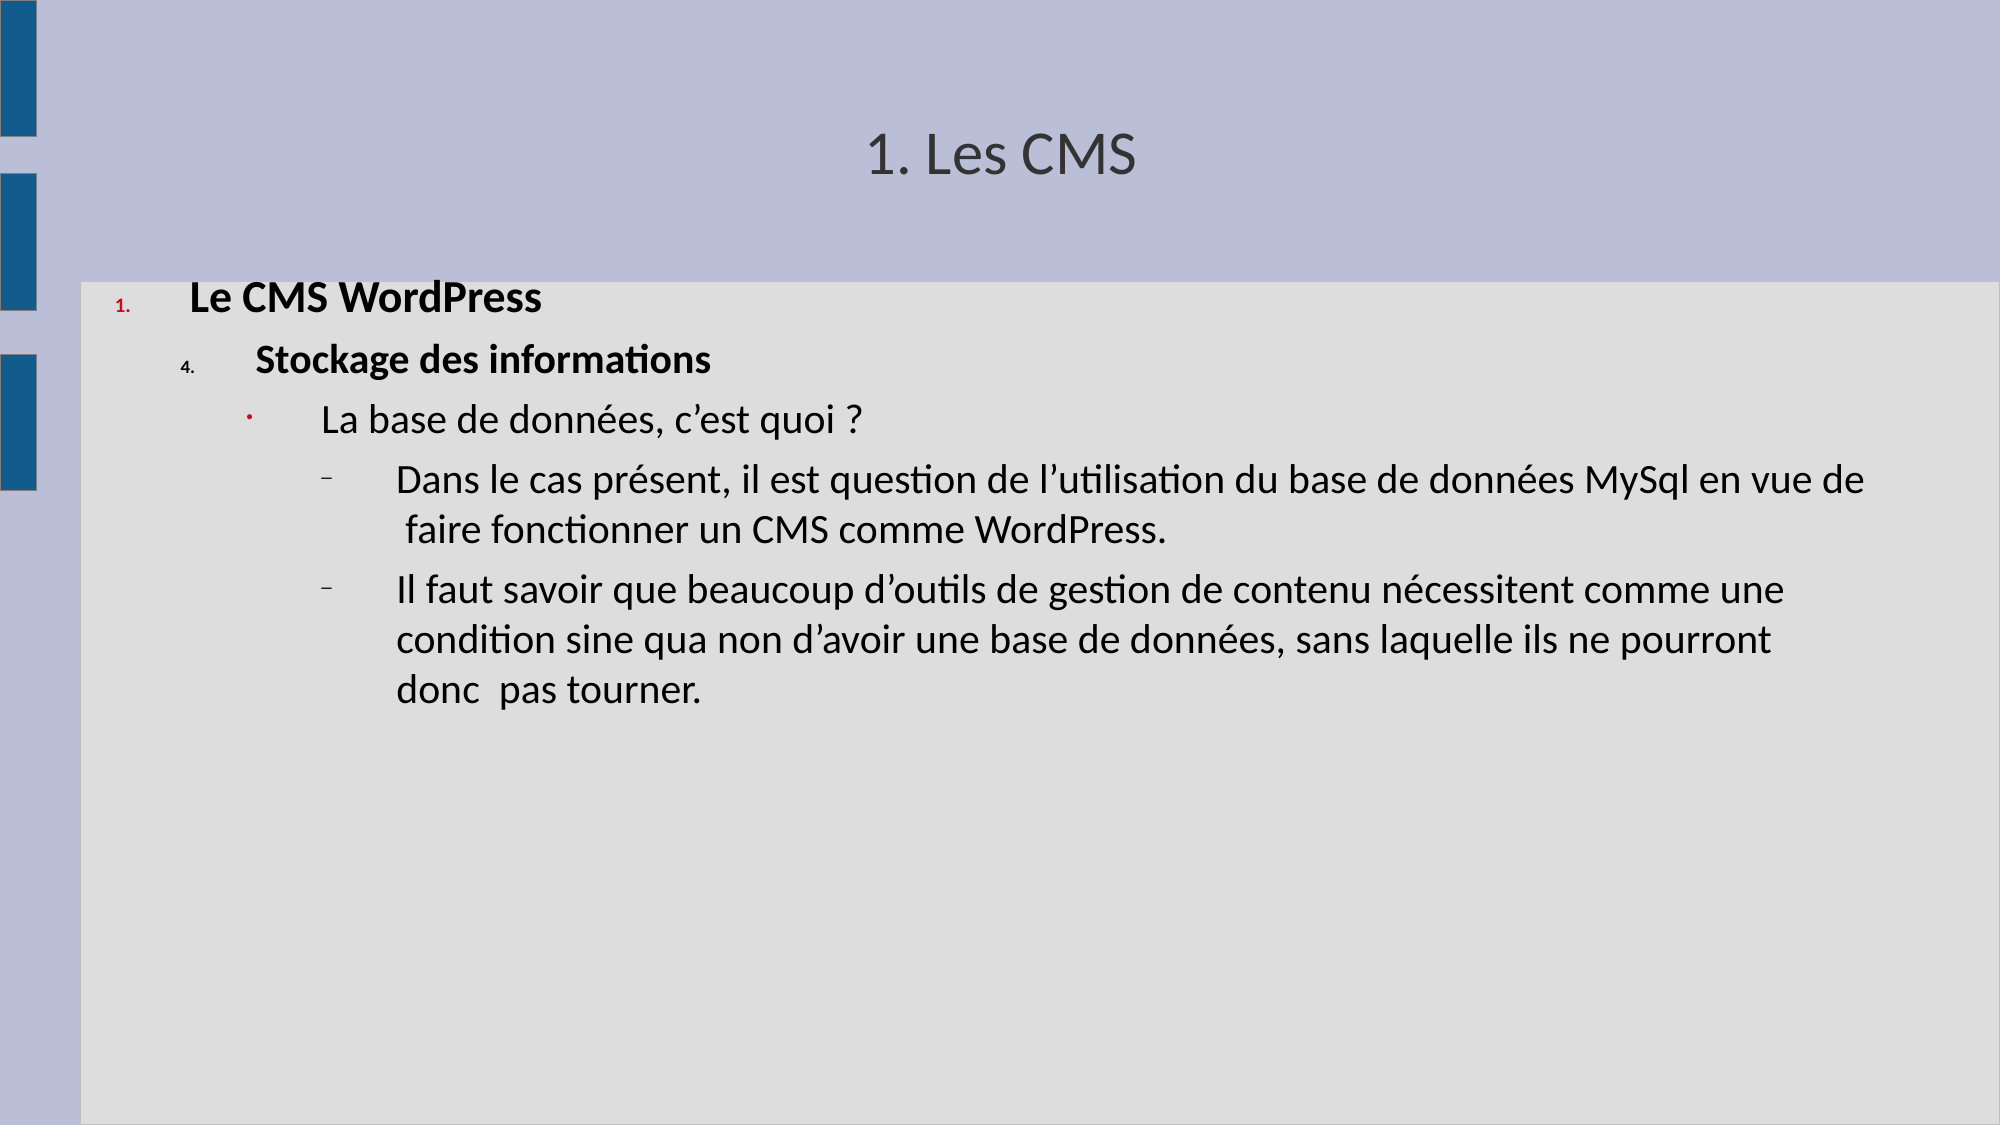

# 1. Les CMS
Le CMS WordPress
Stockage des informations
La base de données, c’est quoi ?
Dans le cas présent, il est question de l’utilisation du base de données MySql en vue de faire fonctionner un CMS comme WordPress.
Il faut savoir que beaucoup d’outils de gestion de contenu nécessitent comme une condition sine qua non d’avoir une base de données, sans laquelle ils ne pourront donc pas tourner.